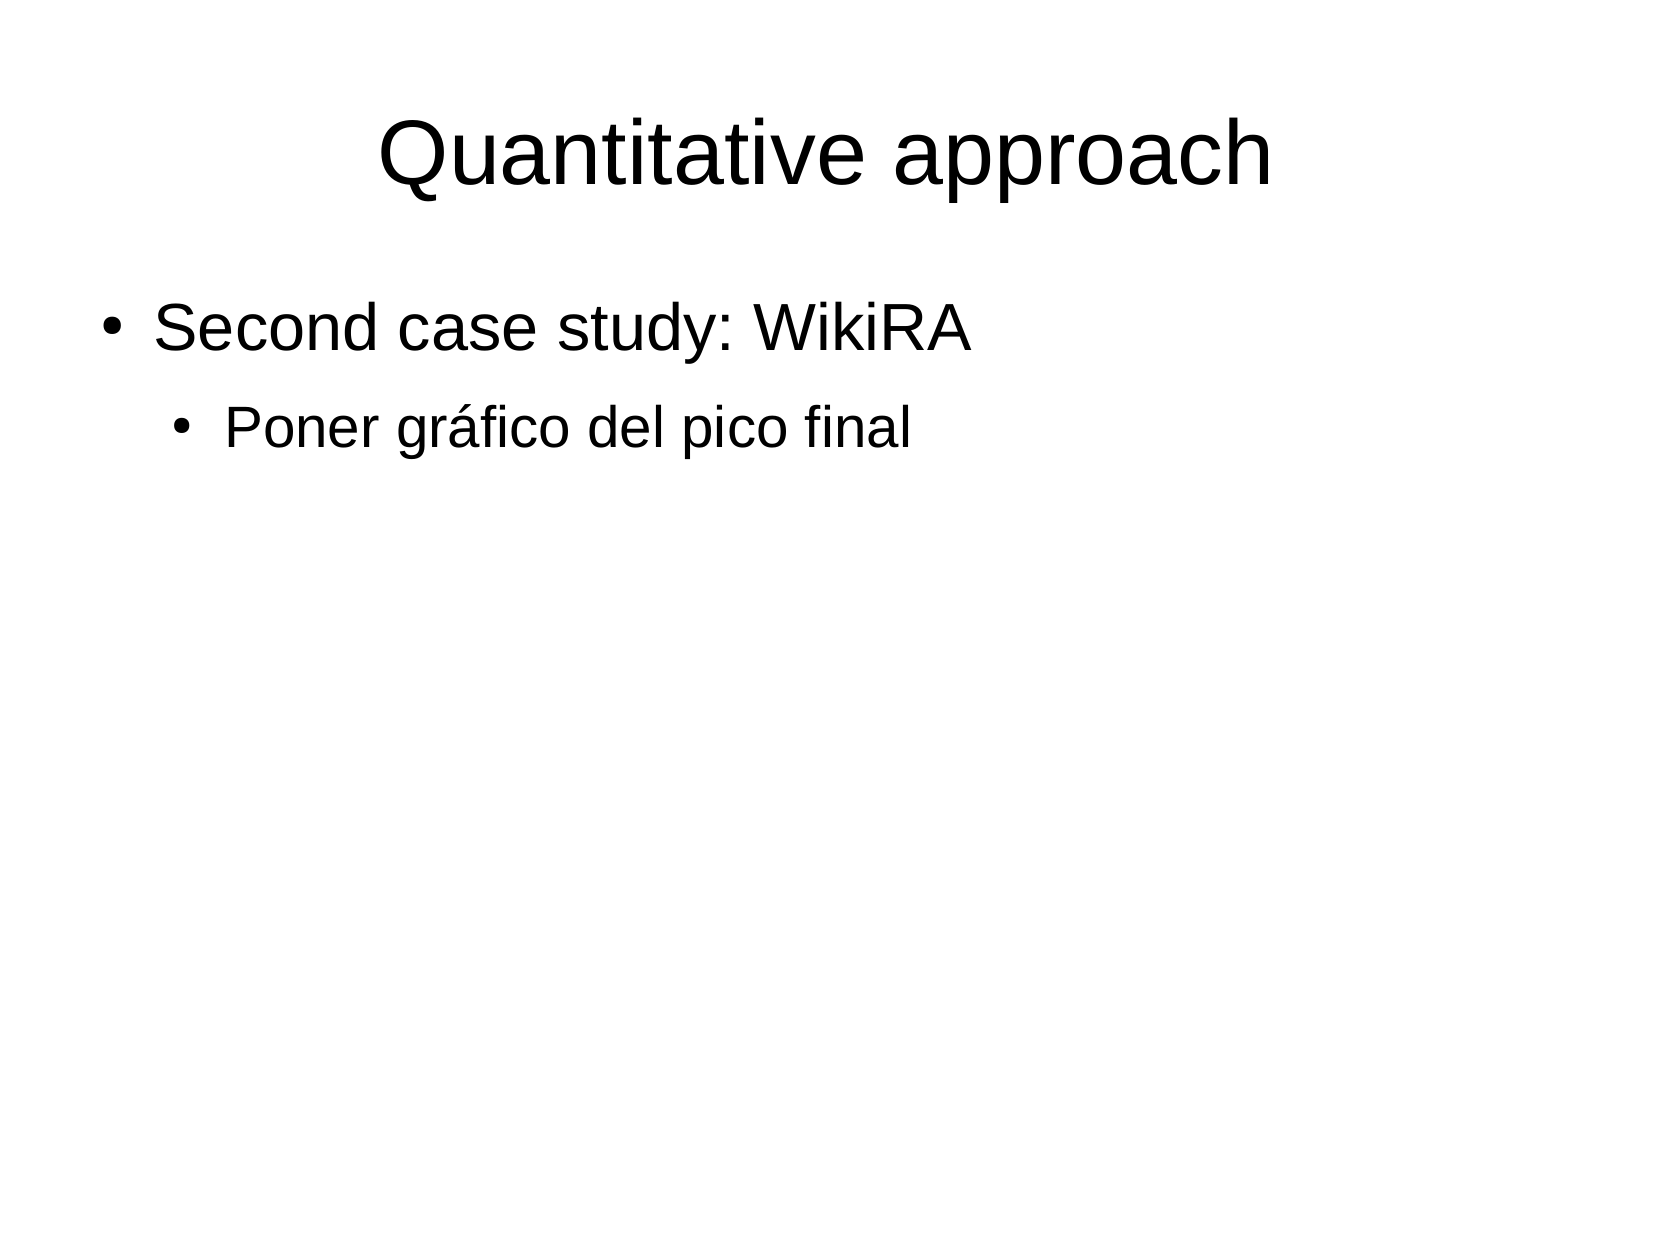

# Quantitative approach
Second case study: WikiRA
Poner gráfico del pico final